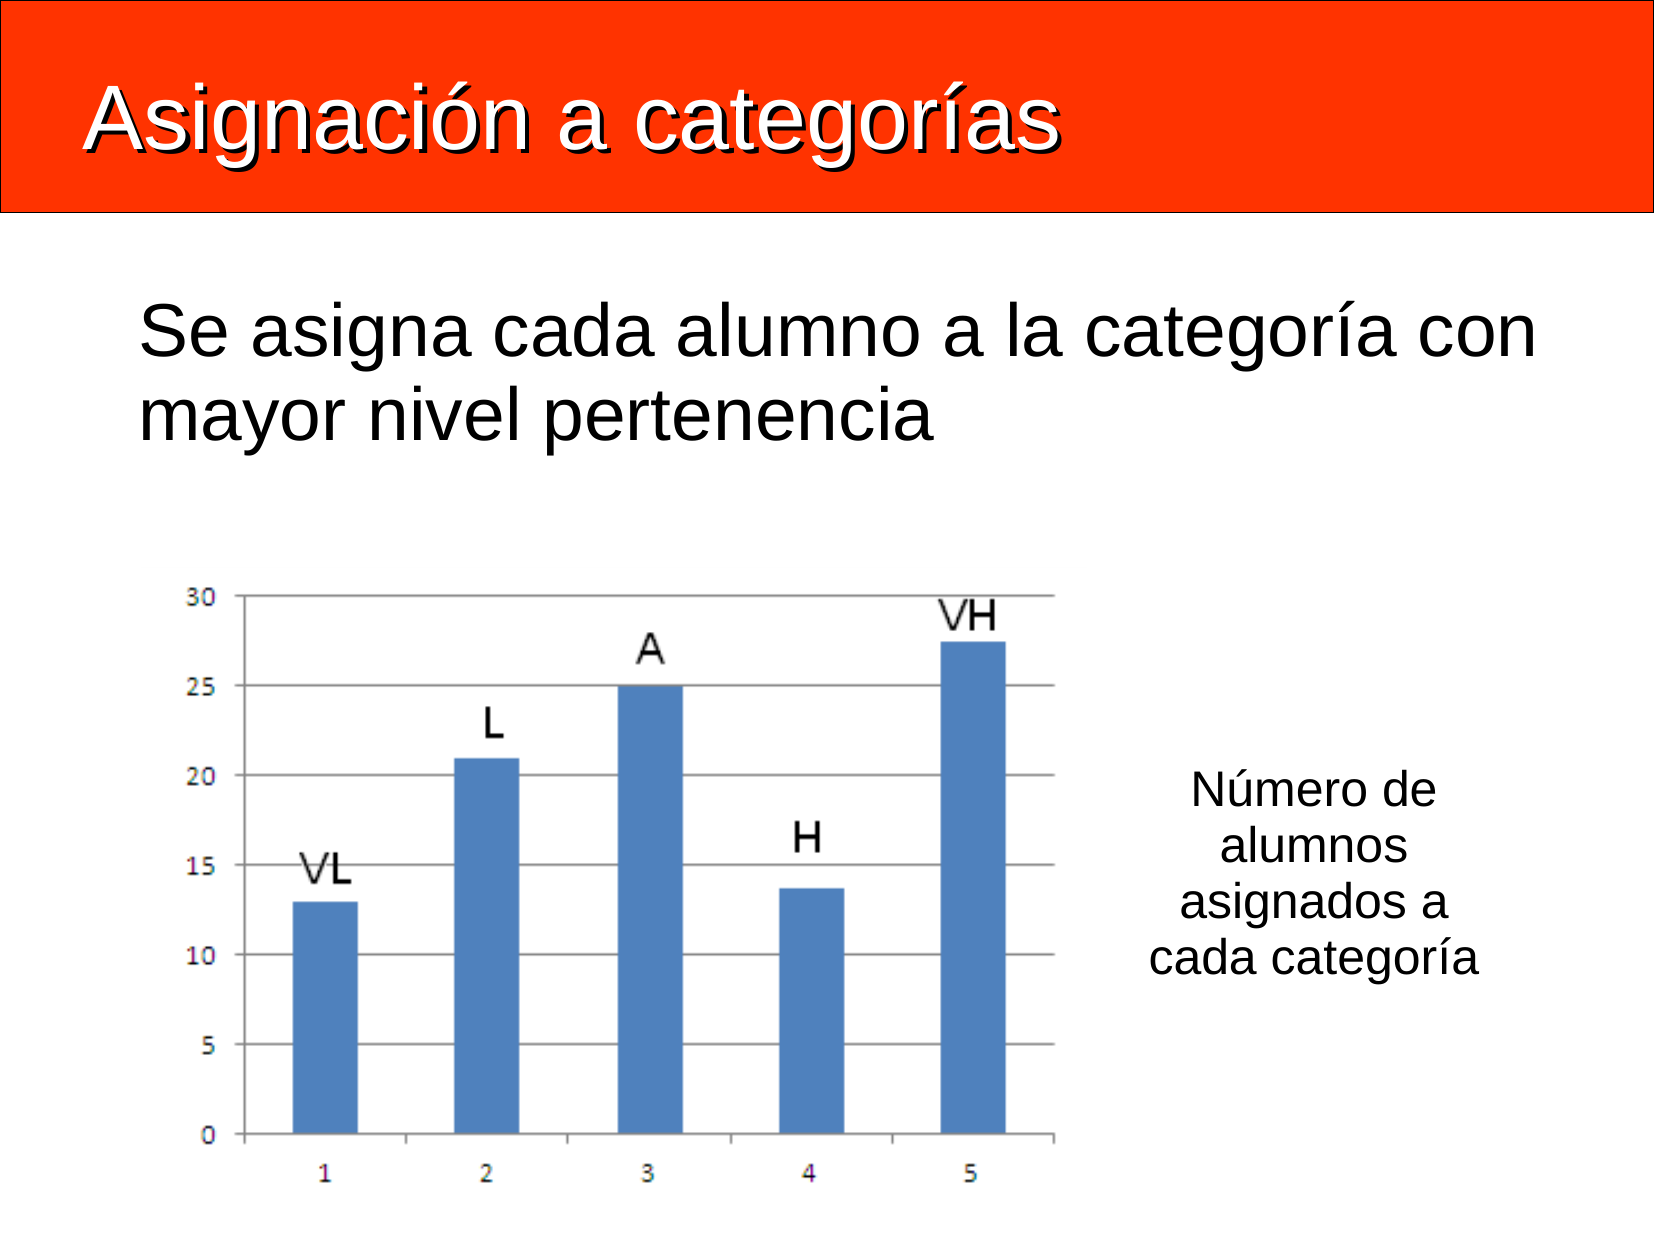

# Asignación a categorías
Se asigna cada alumno a la categoría con mayor nivel pertenencia
Número de alumnos asignados a cada categoría